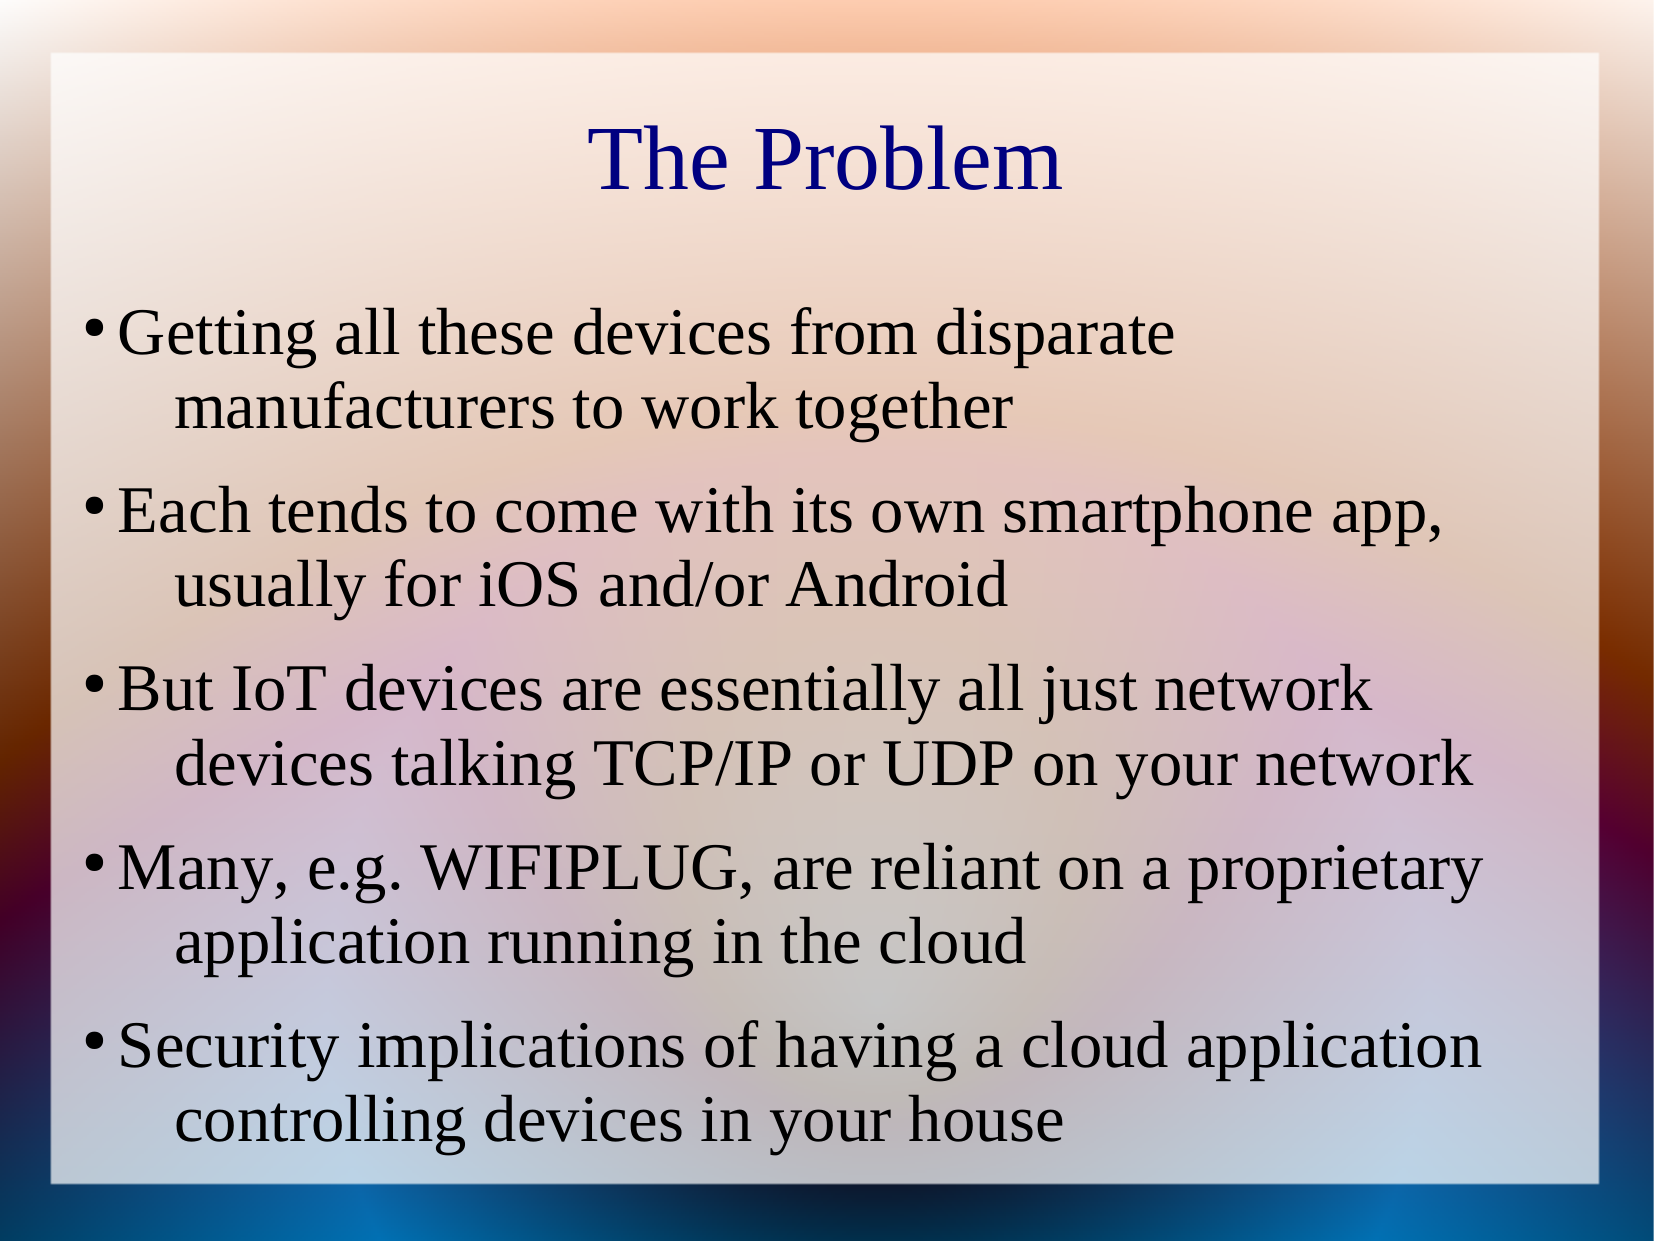

# The Problem
Getting all these devices from disparate manufacturers to work together
Each tends to come with its own smartphone app, usually for iOS and/or Android
But IoT devices are essentially all just network devices talking TCP/IP or UDP on your network
Many, e.g. WIFIPLUG, are reliant on a proprietary application running in the cloud
Security implications of having a cloud application controlling devices in your house